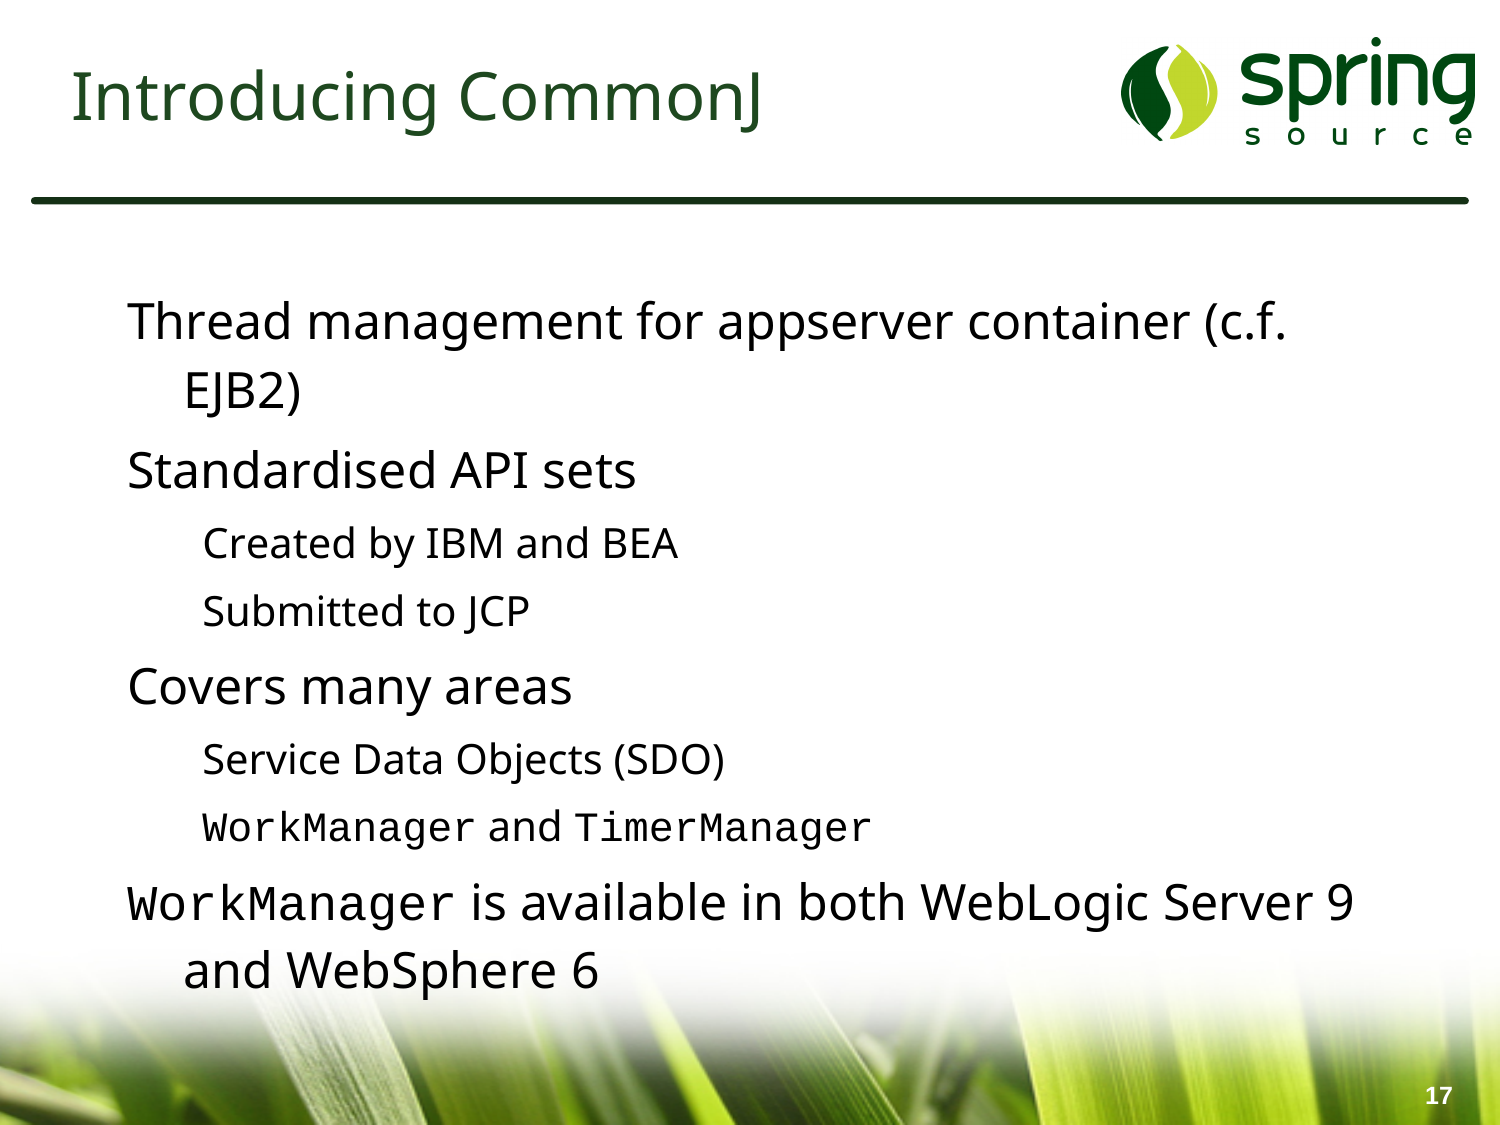

# Introducing CommonJ
Thread management for appserver container (c.f. EJB2)
Standardised API sets
Created by IBM and BEA
Submitted to JCP
Covers many areas
Service Data Objects (SDO)
WorkManager and TimerManager
WorkManager is available in both WebLogic Server 9 and WebSphere 6